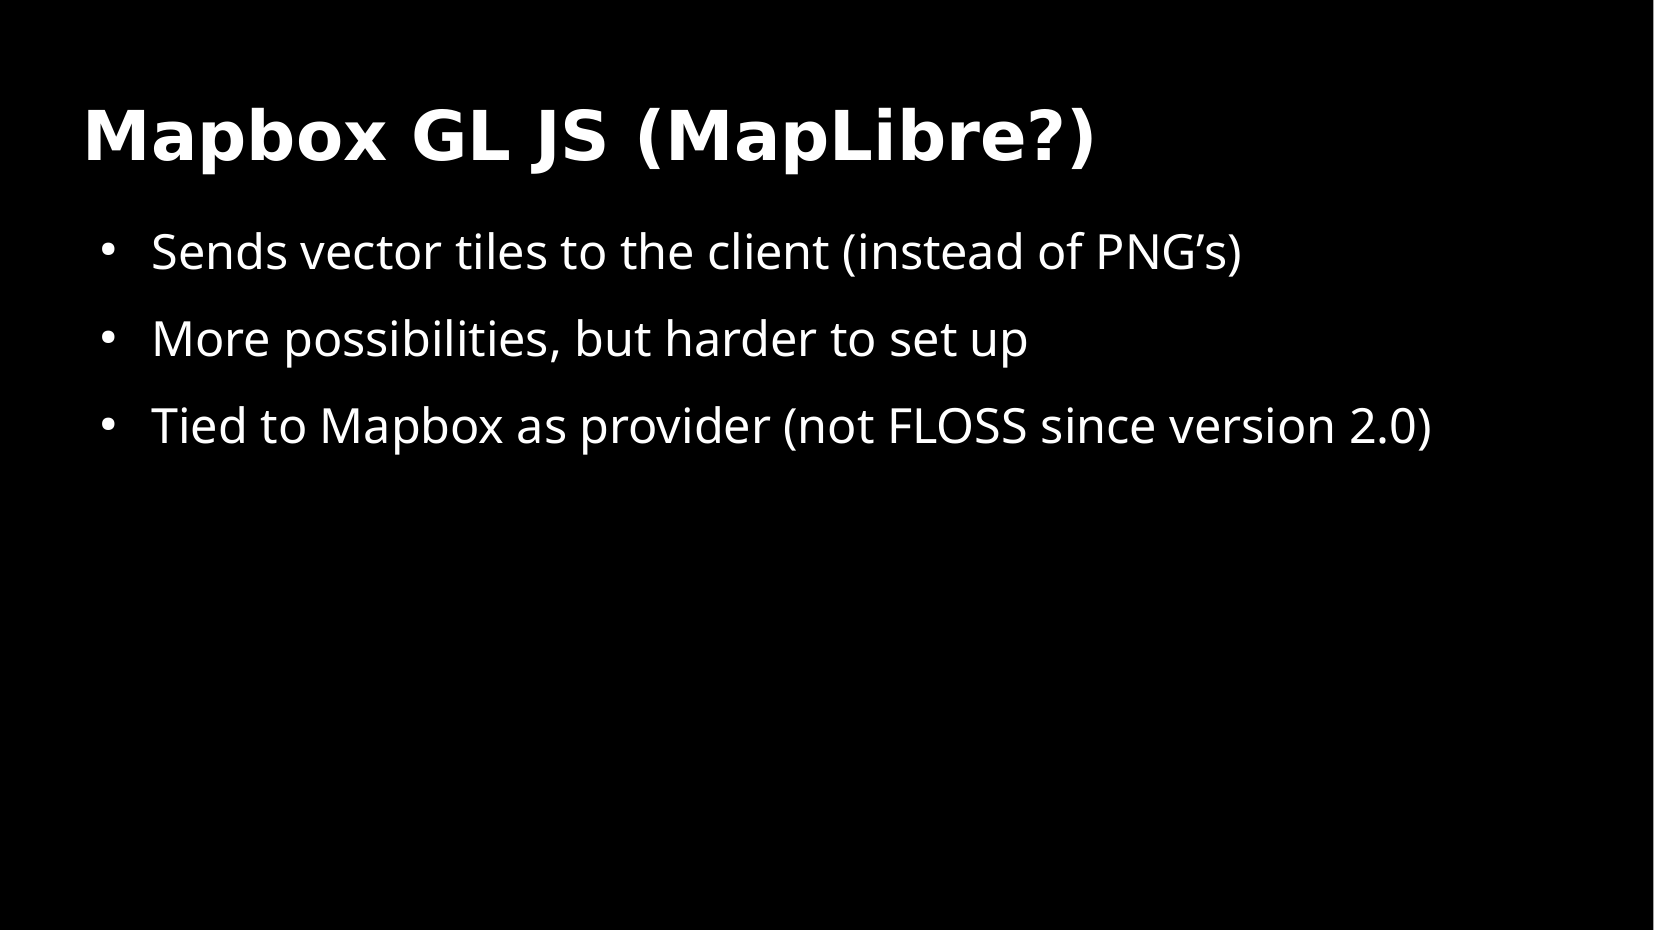

# Mapbox GL JS (MapLibre?)
Sends vector tiles to the client (instead of PNG’s)
More possibilities, but harder to set up
Tied to Mapbox as provider (not FLOSS since version 2.0)